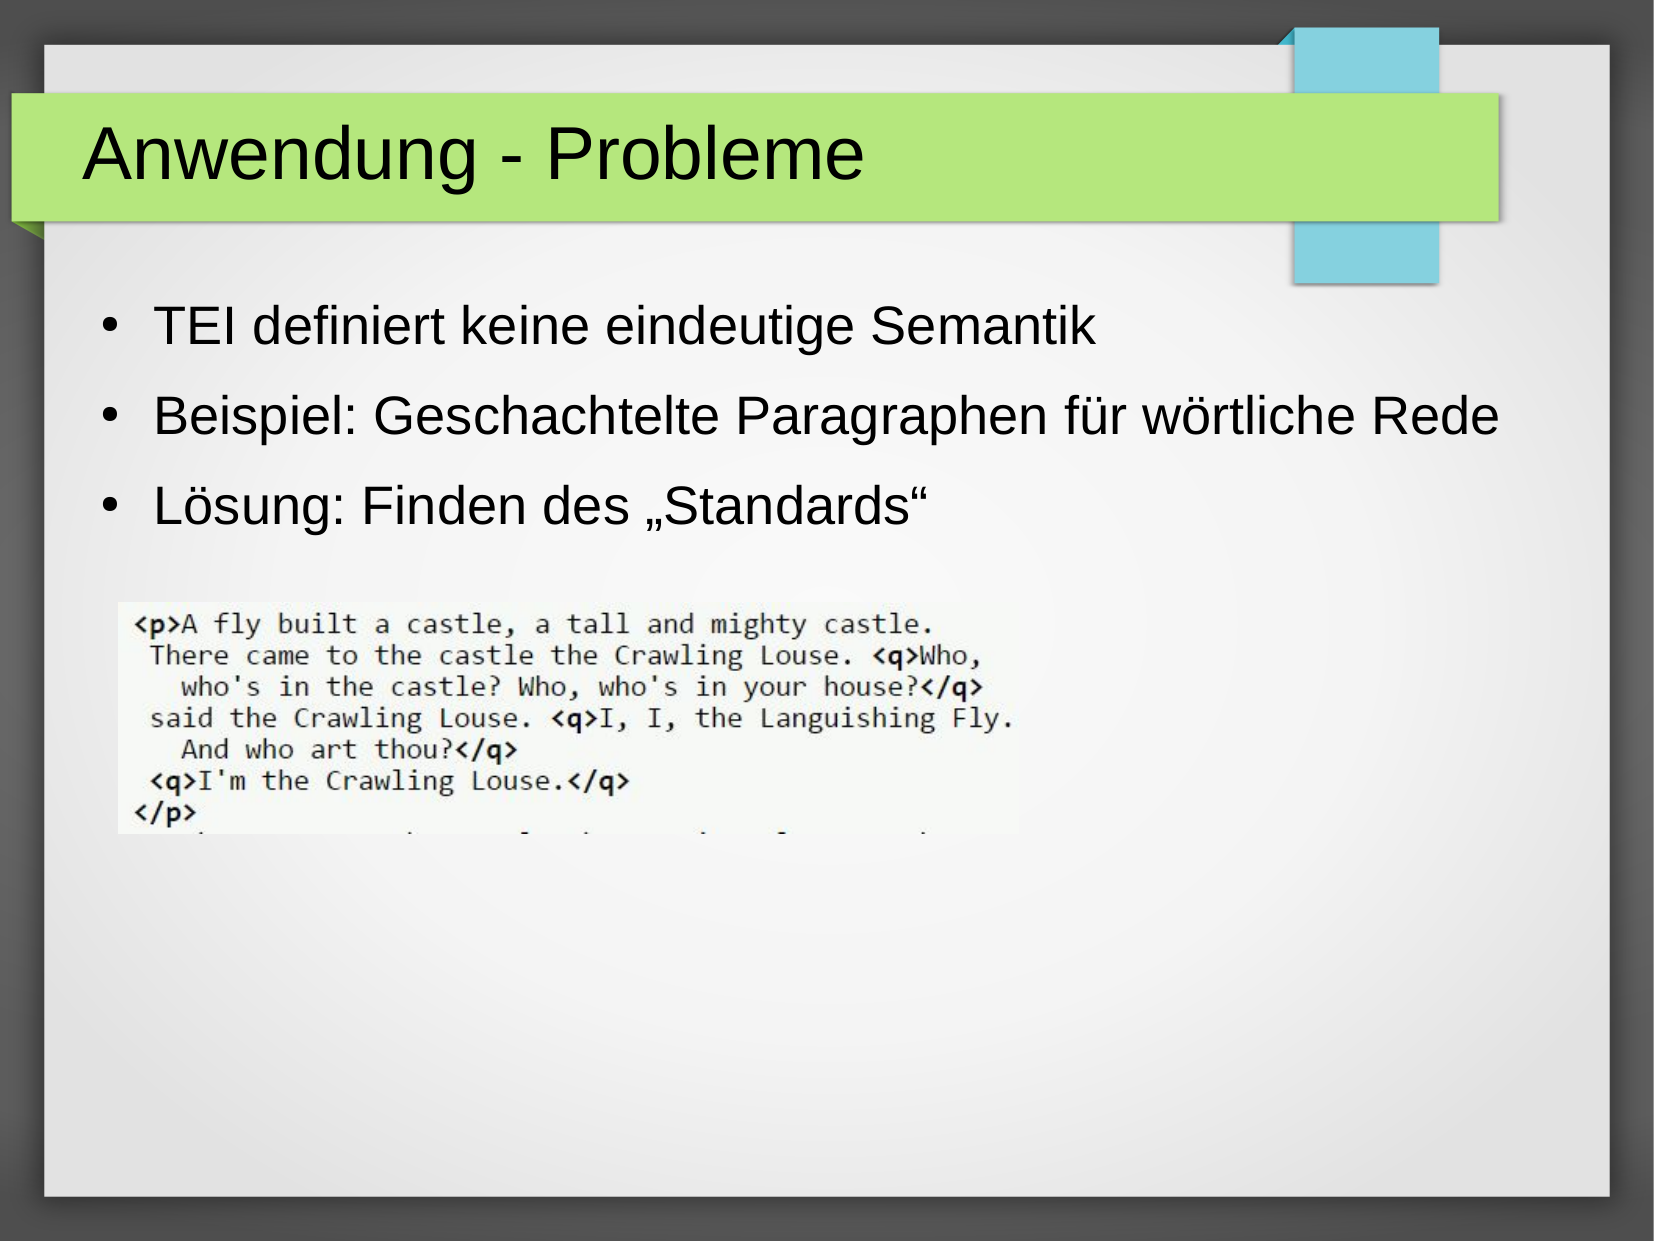

# Anwendung - Probleme
TEI definiert keine eindeutige Semantik
Beispiel: Geschachtelte Paragraphen für wörtliche Rede
Lösung: Finden des „Standards“